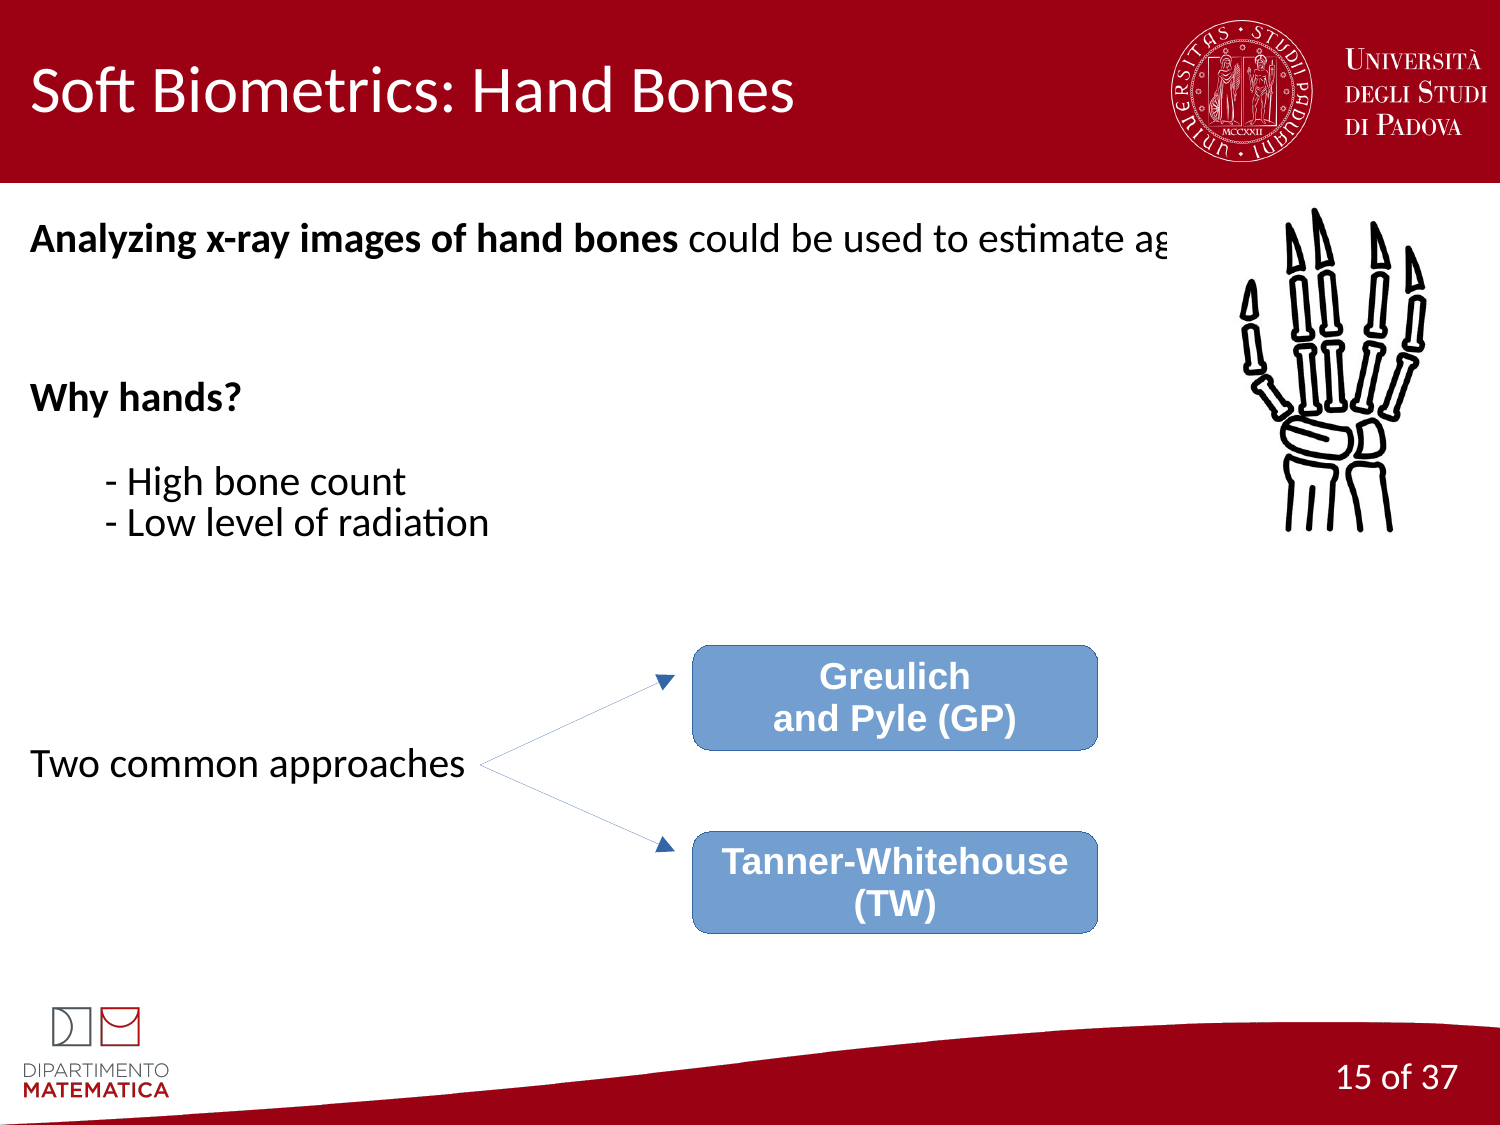

# Soft Biometrics: Hand Bones
Analyzing x-ray images of hand bones could be used to estimate age
Why hands?
	- High bone count
	- Low level of radiation
Greulich
and Pyle (GP)
Two common approaches
Tanner-Whitehouse
(TW)
 of 37